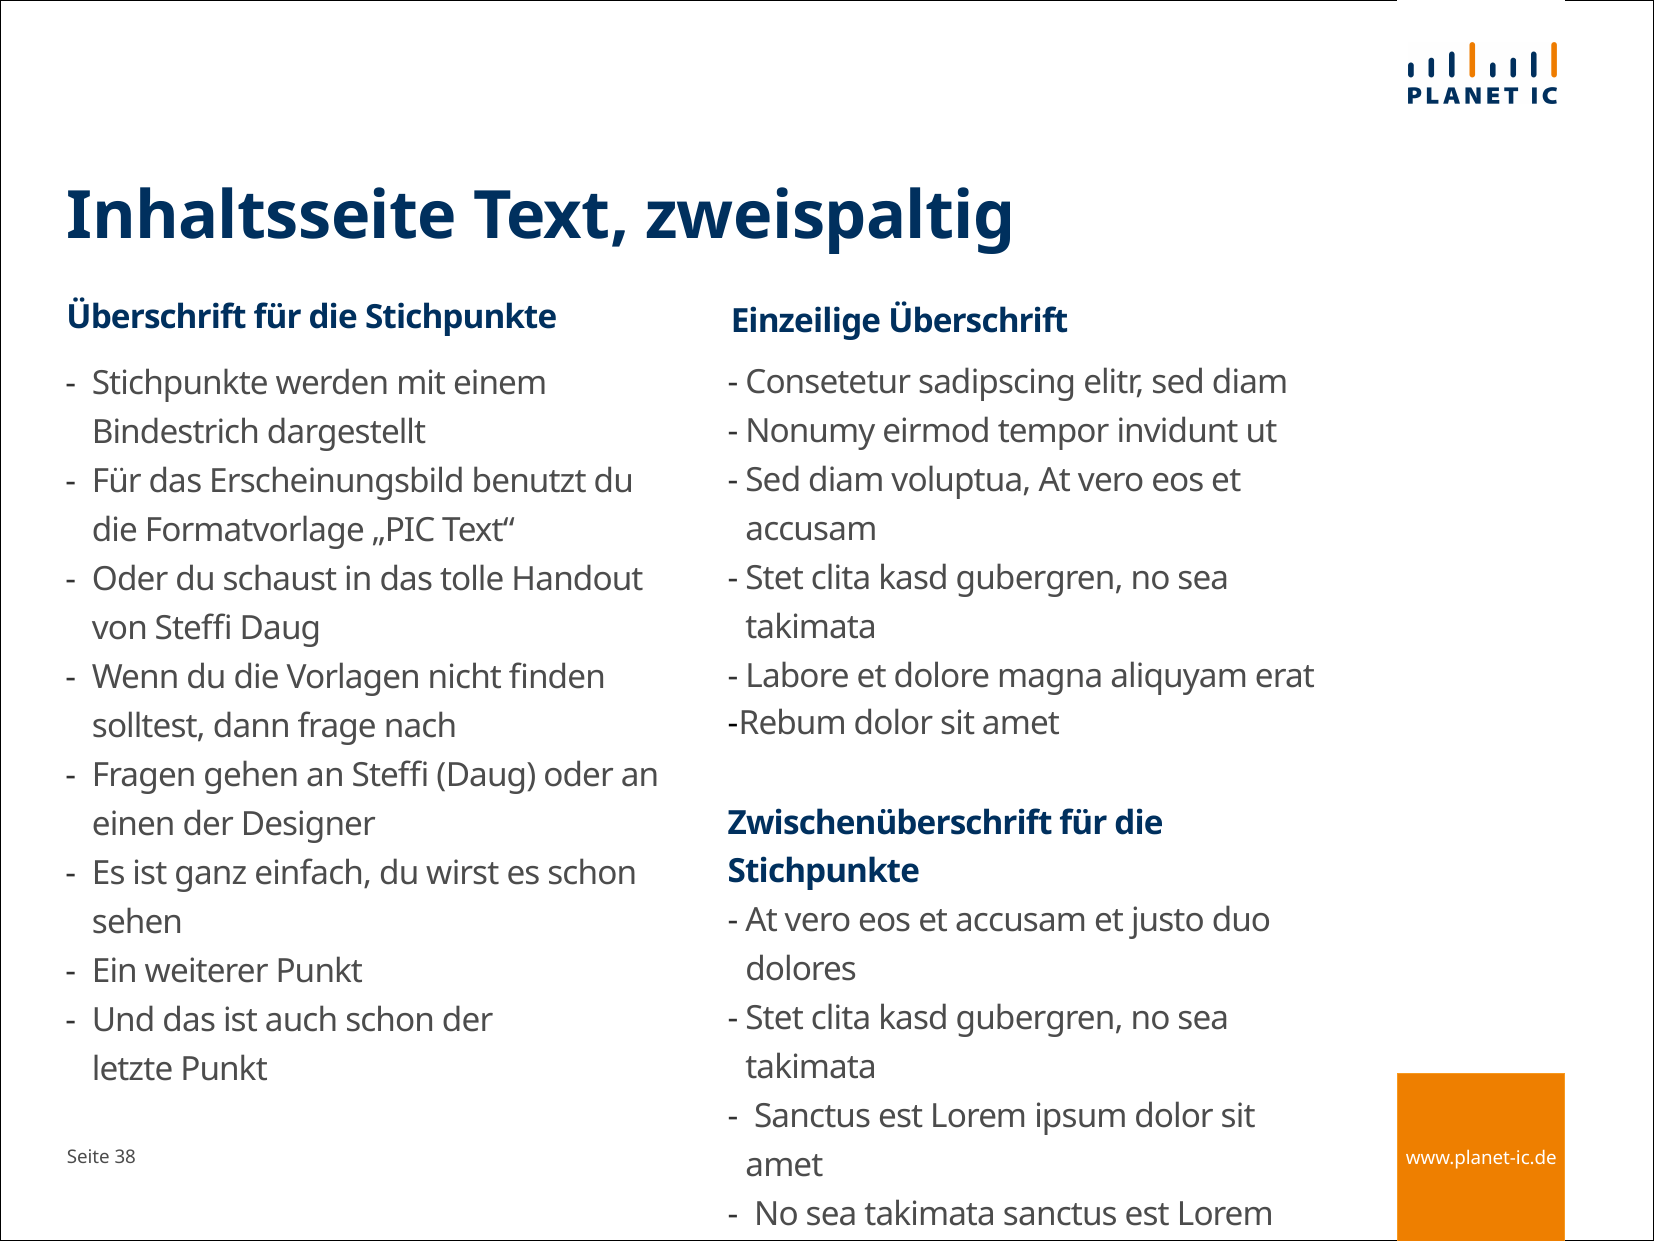

Inhaltsseite Text, zweispaltig
Überschrift für die Stichpunkte
Einzeilige Überschrift
Consetetur sadipscing elitr, sed diam
Nonumy eirmod tempor invidunt ut
Sed diam voluptua, At vero eos et accusam
Stet clita kasd gubergren, no sea takimata
Labore et dolore magna aliquyam erat
Rebum dolor sit amet
Zwischenüberschrift für die Stichpunkte
At vero eos et accusam et justo duo dolores
Stet clita kasd gubergren, no sea takimata
 Sanctus est Lorem ipsum dolor sit amet
 No sea takimata sanctus est Lorem ipsumen
 Quis nostrud exerci tation ullamcosuscipit
No sea takimata
Stichpunkte werden mit einem Bindestrich dargestellt
Für das Erscheinungsbild benutzt du die Formatvorlage „PIC Text“
Oder du schaust in das tolle Handout von Steffi Daug
Wenn du die Vorlagen nicht finden solltest, dann frage nach
Fragen gehen an Steffi (Daug) oder an einen der Designer
Es ist ganz einfach, du wirst es schon sehen
Ein weiterer Punkt
Und das ist auch schon der
letzte Punkt